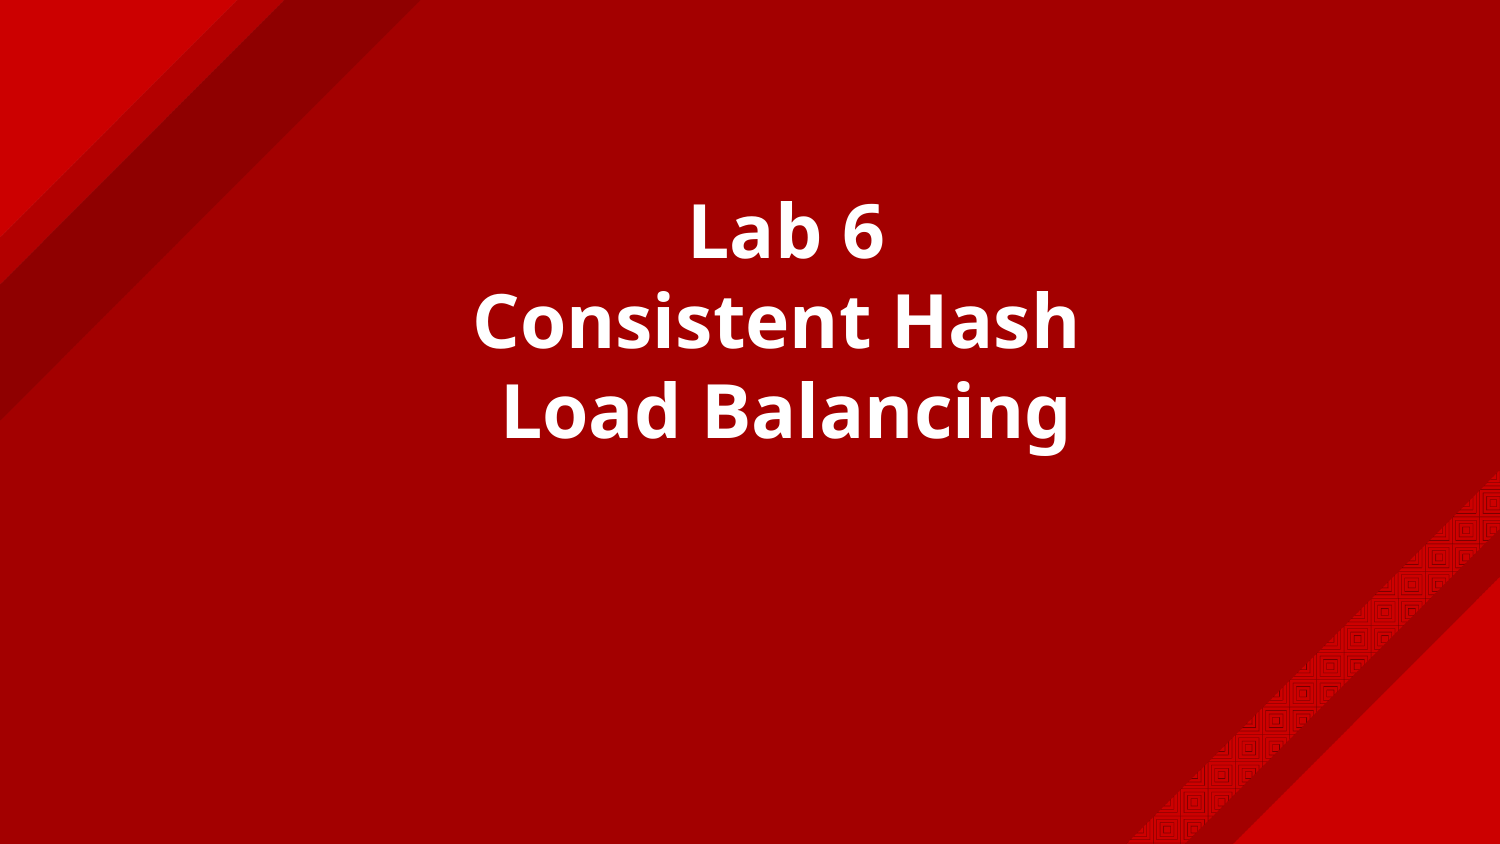

# Lab 6 Consistent Hash Load Balancing